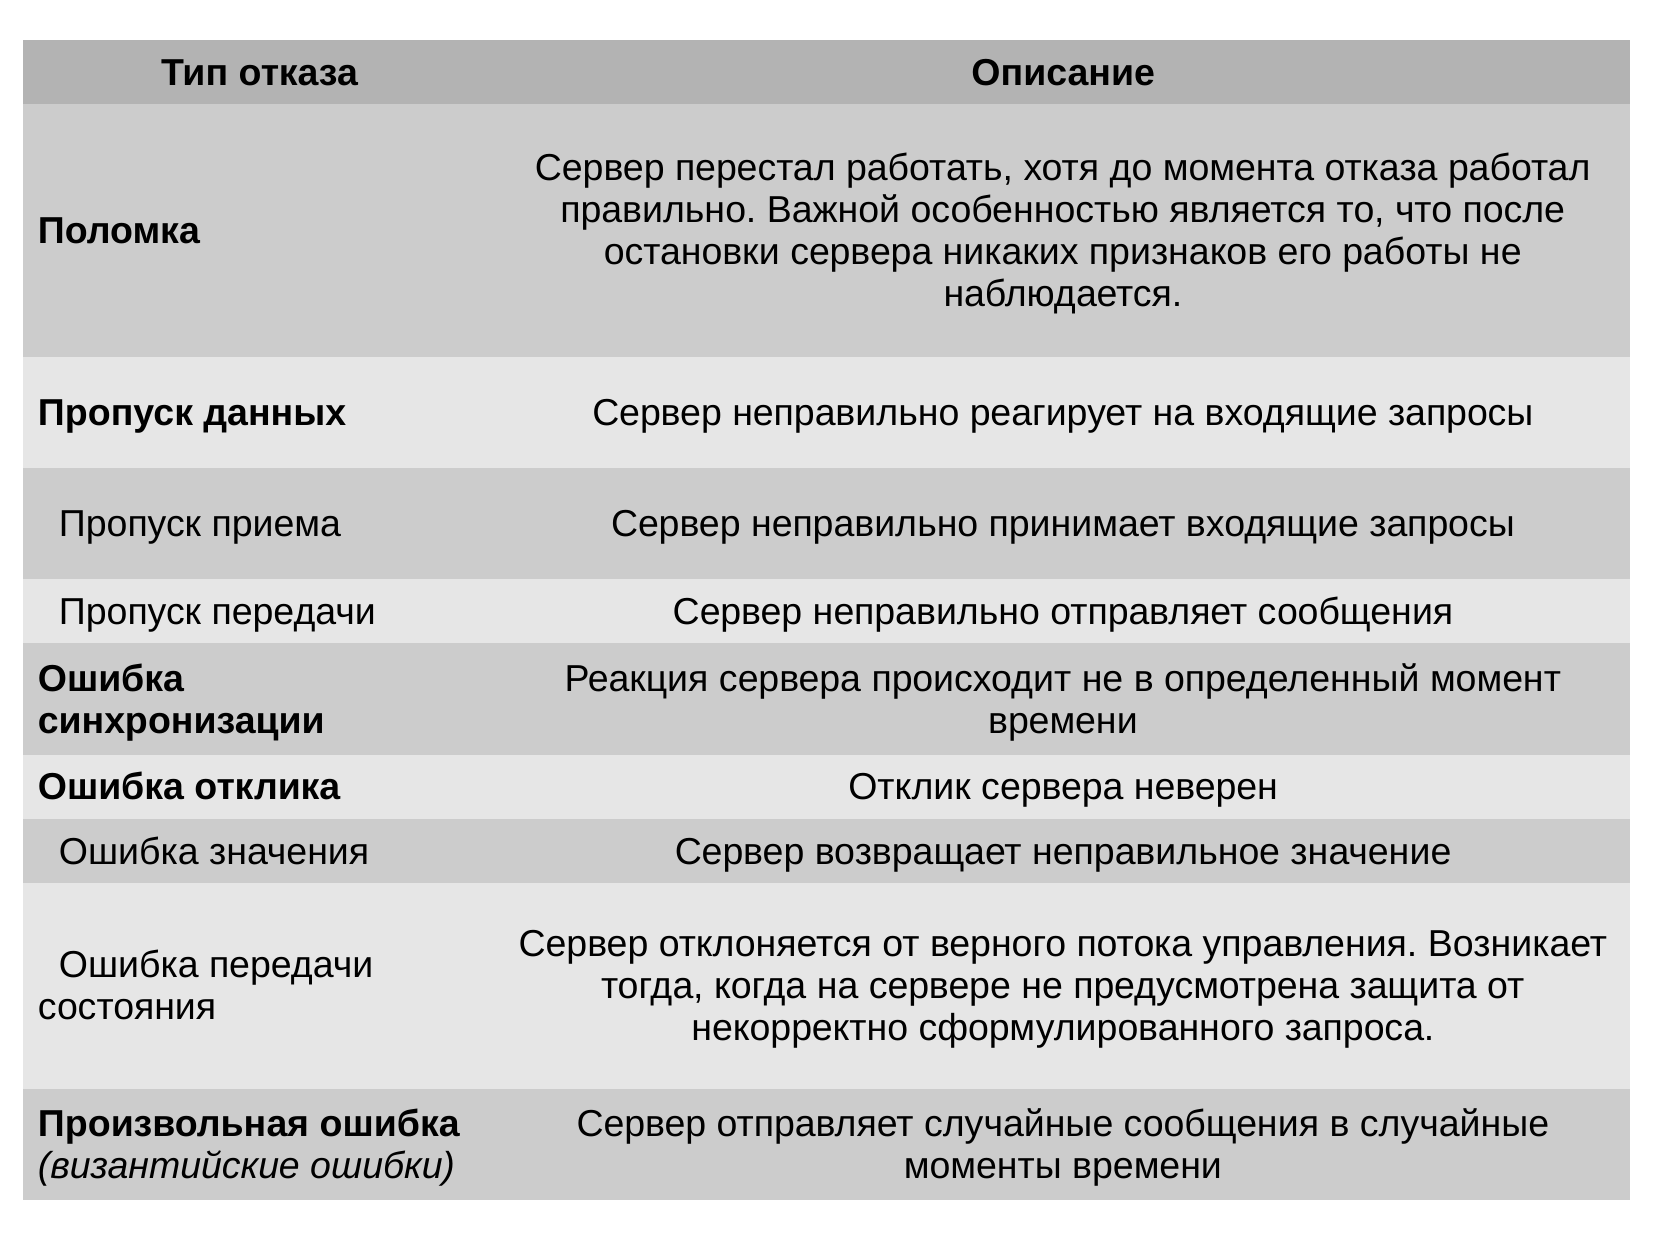

| Тип отказа | Описание |
| --- | --- |
| Поломка | Сервер перестал работать, хотя до момента отказа работал правильно. Важной особенностью является то, что после остановки сервера никаких признаков его работы не наблюдается. |
| Пропуск данных | Сервер неправильно реагирует на входящие запросы |
| Пропуск приема | Сервер неправильно принимает входящие запросы |
| Пропуск передачи | Сервер неправильно отправляет сообщения |
| Ошибка синхронизации | Реакция сервера происходит не в определенный момент времени |
| Ошибка отклика | Отклик сервера неверен |
| Ошибка значения | Сервер возвращает неправильное значение |
| Ошибка передачи состояния | Сервер отклоняется от верного потока управления. Возникает тогда, когда на сервере не предусмотрена защита от некорректно сформулированного запроса. |
| Произвольная ошибка (византийские ошибки) | Сервер отправляет случайные сообщения в случайные моменты времени |